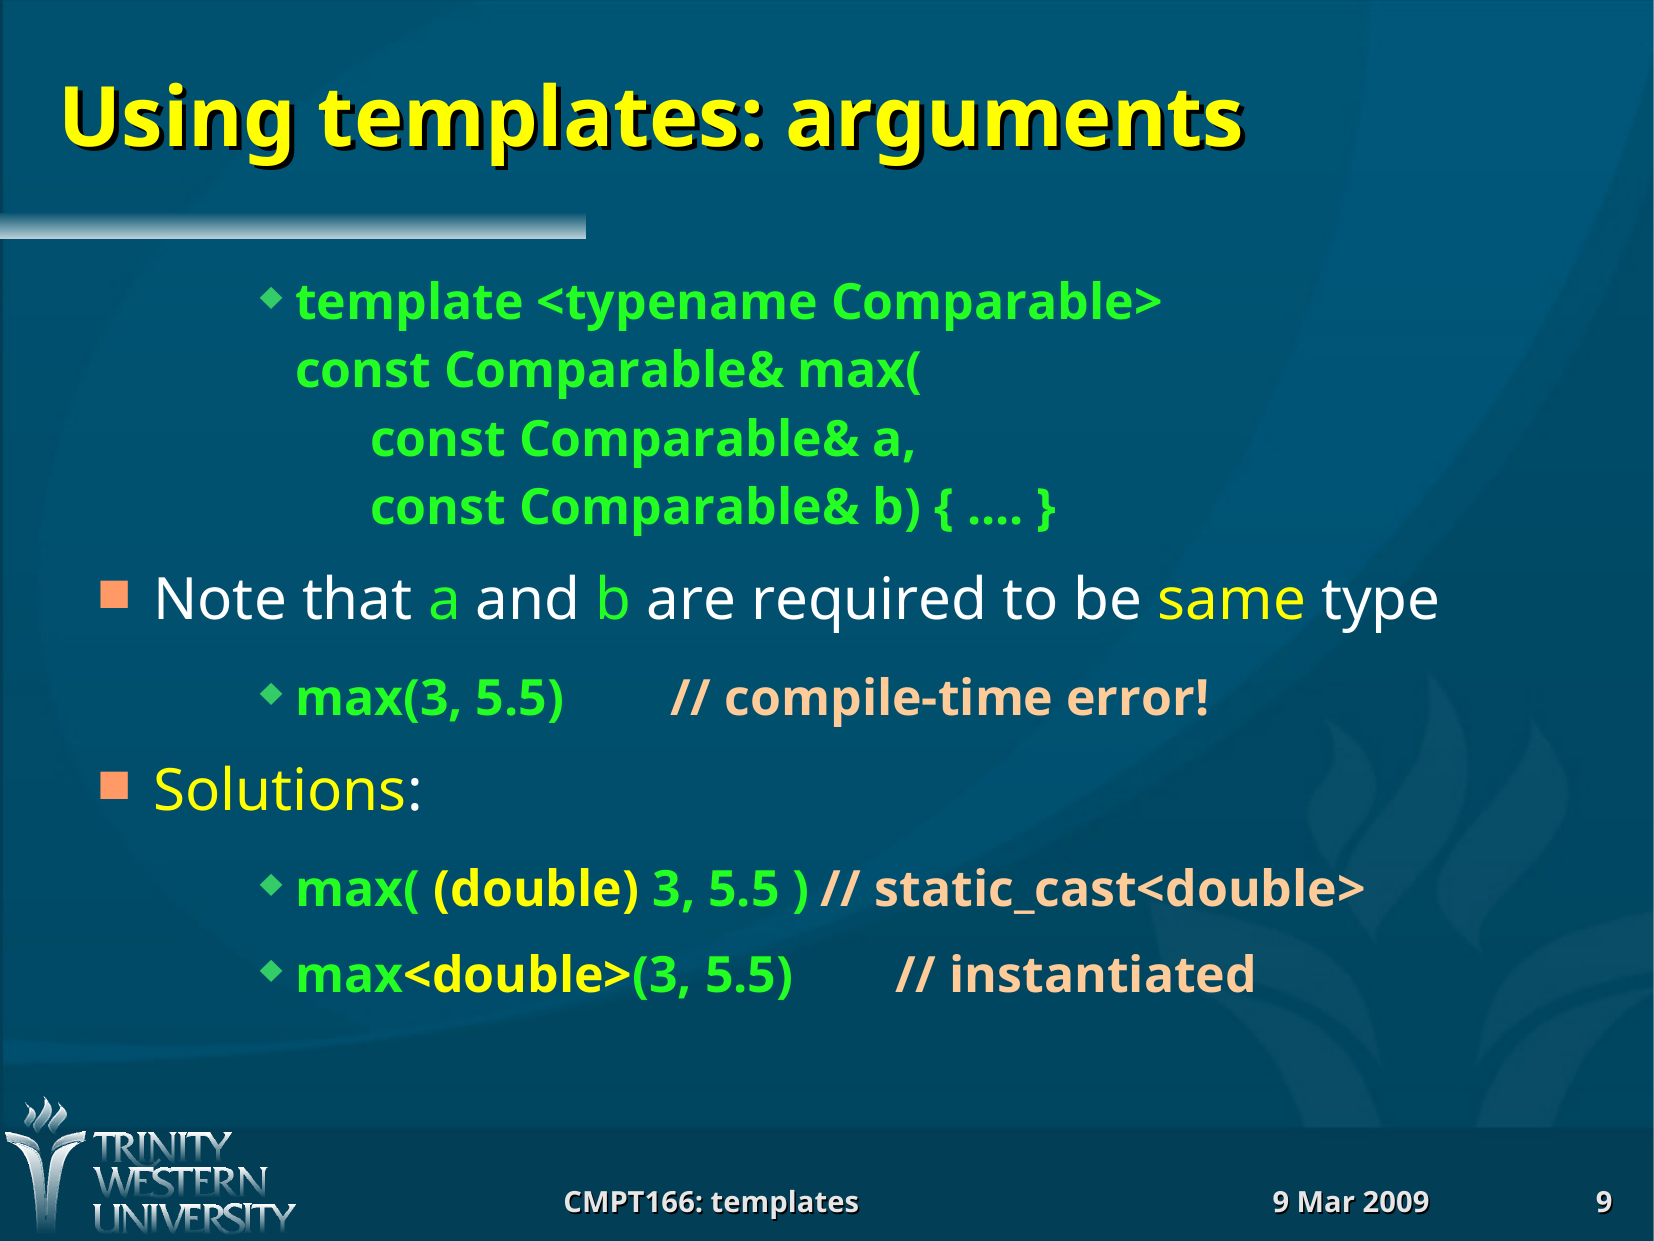

# Using templates: arguments
template <typename Comparable>
const Comparable& max(
	const Comparable& a,
	const Comparable& b) { .... }
Note that a and b are required to be same type
max(3, 5.5)		// compile-time error!
Solutions:
max( (double) 3, 5.5 )	// static_cast<double>
max<double>(3, 5.5)		// instantiated
CMPT166: templates
9 Mar 2009
9